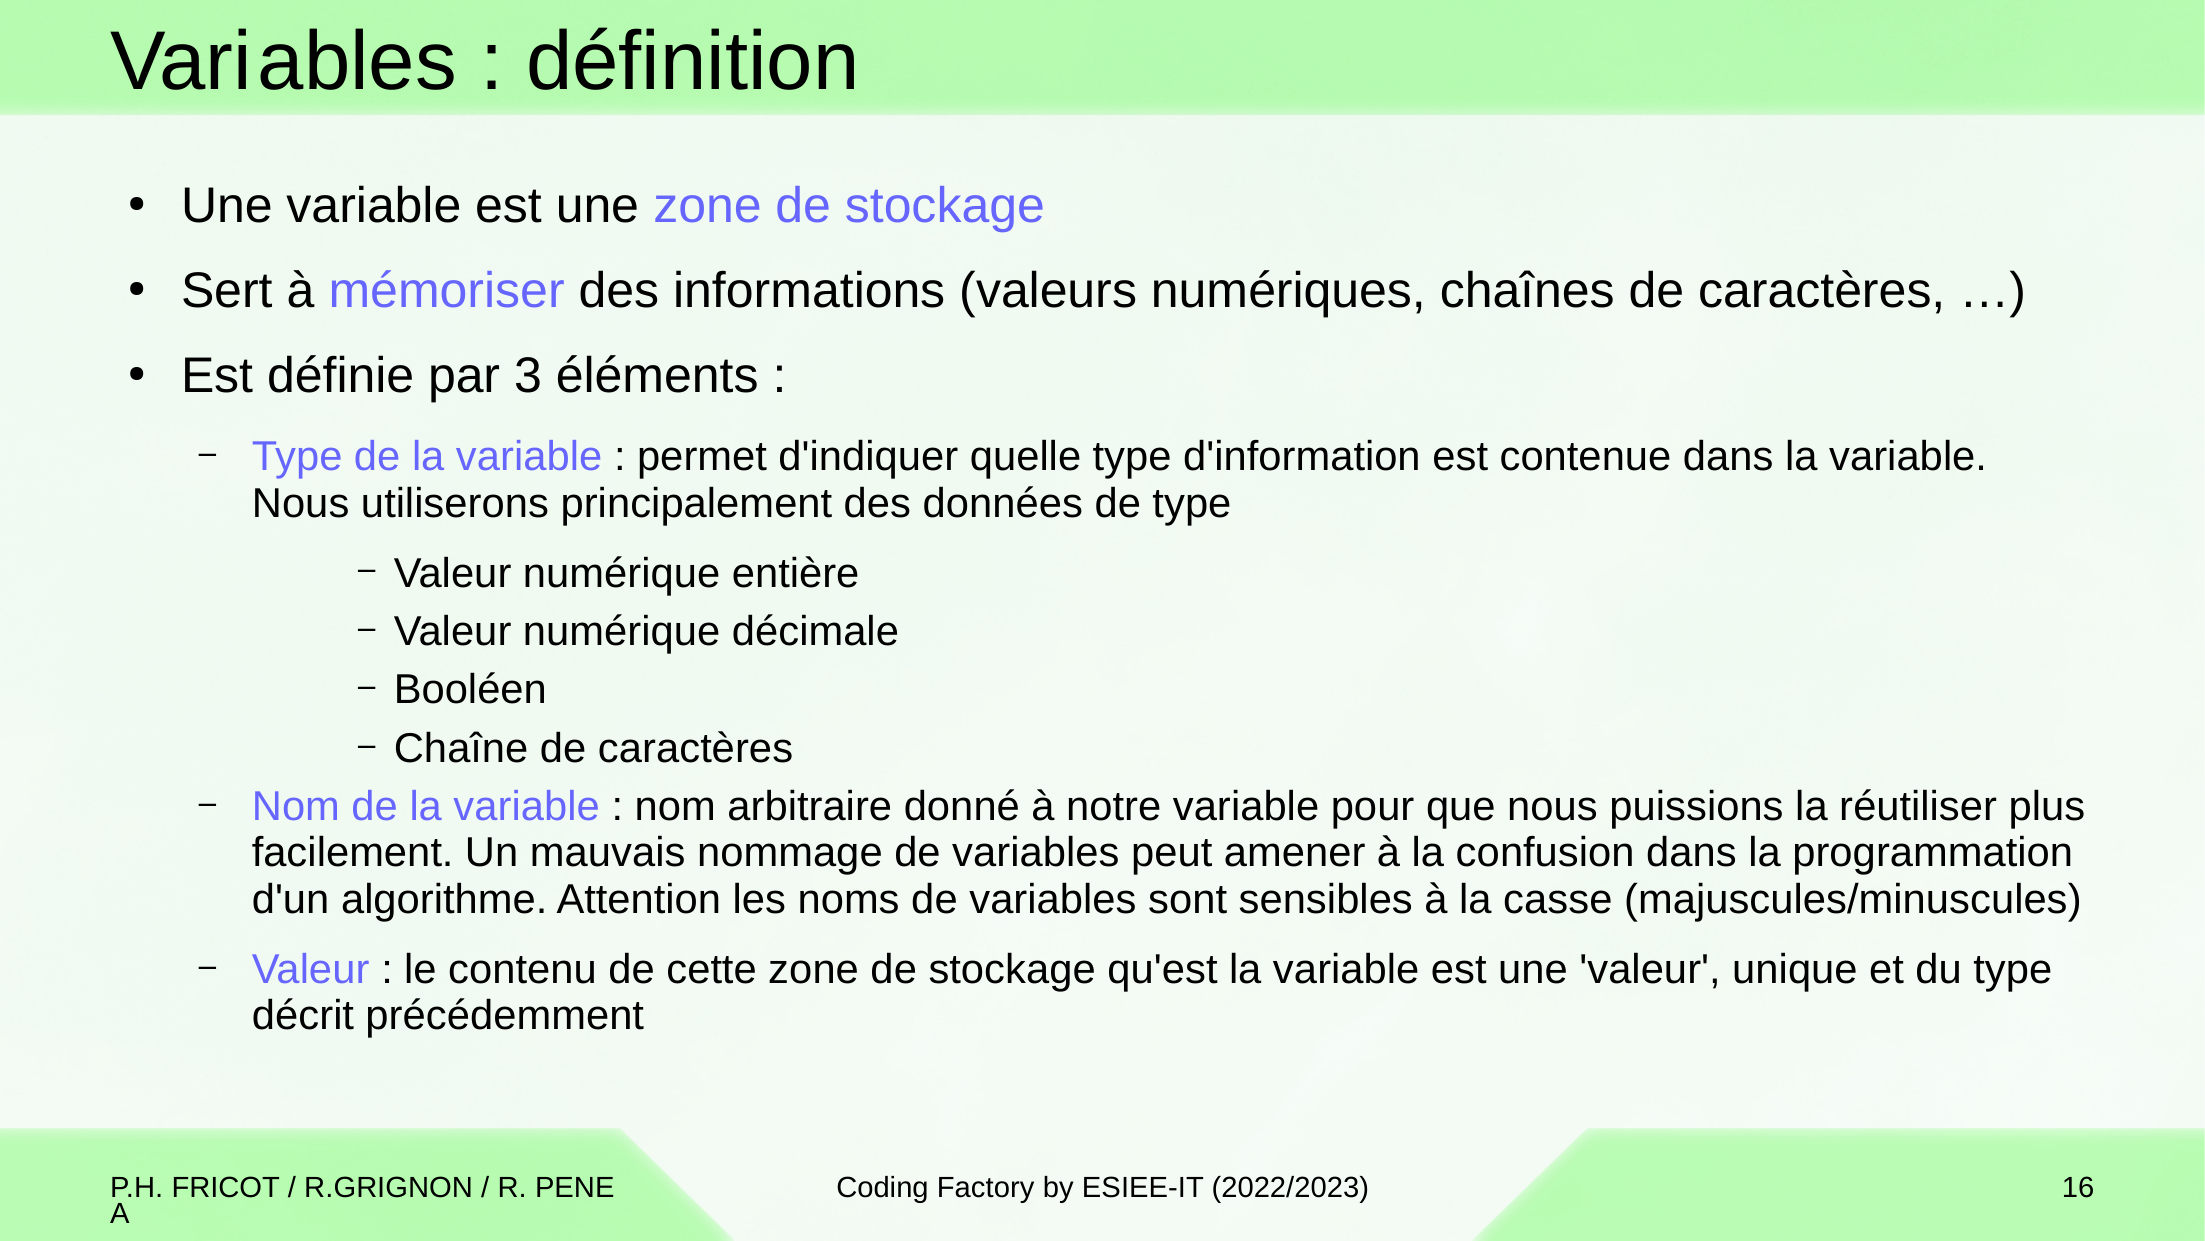

# Vari	ables : définition
Une variable est une zone de stockage
Sert à mémoriser des informations (valeurs numériques, chaînes de caractères, …)
Est définie par 3 éléments :
Type de la variable : permet d'indiquer quelle type d'information est contenue dans la variable. Nous utiliserons principalement des données de type
Valeur numérique entière
Valeur numérique décimale
Booléen
Chaîne de caractères
Nom de la variable : nom arbitraire donné à notre variable pour que nous puissions la réutiliser plus facilement. Un mauvais nommage de variables peut amener à la confusion dans la programmation d'un algorithme. Attention les noms de variables sont sensibles à la casse (majuscules/minuscules)
Valeur : le contenu de cette zone de stockage qu'est la variable est une 'valeur', unique et du type décrit précédemment
P.H. FRICOT / R.GRIGNON / R. PENEA
Coding Factory by ESIEE-IT (2022/2023)
16